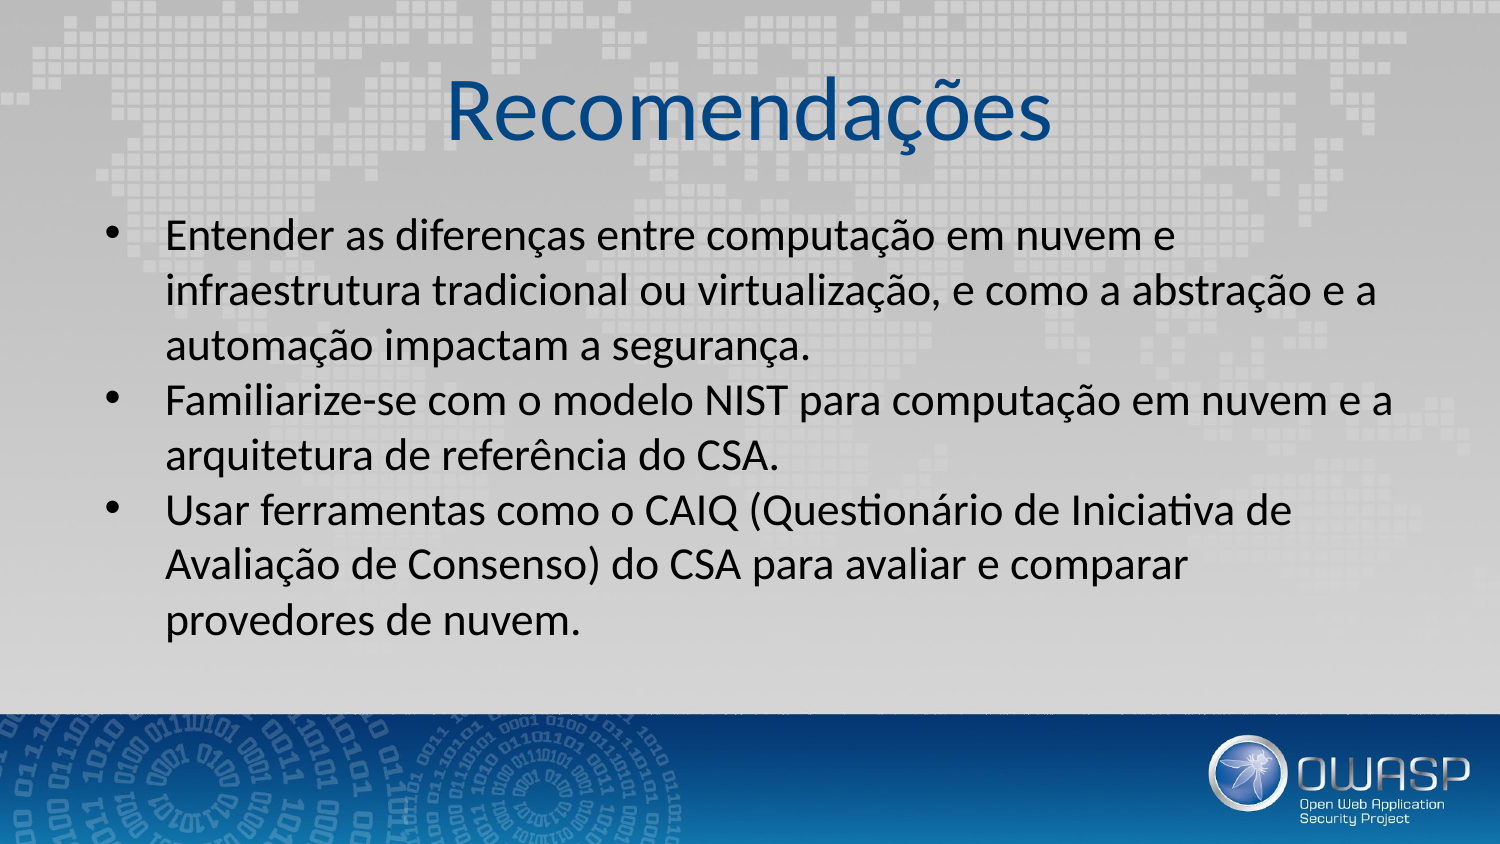

# Recomendações
Entender as diferenças entre computação em nuvem e infraestrutura tradicional ou virtualização, e como a abstração e a automação impactam a segurança.
Familiarize-se com o modelo NIST para computação em nuvem e a arquitetura de referência do CSA.
Usar ferramentas como o CAIQ (Questionário de Iniciativa de Avaliação de Consenso) do CSA para avaliar e comparar provedores de nuvem.